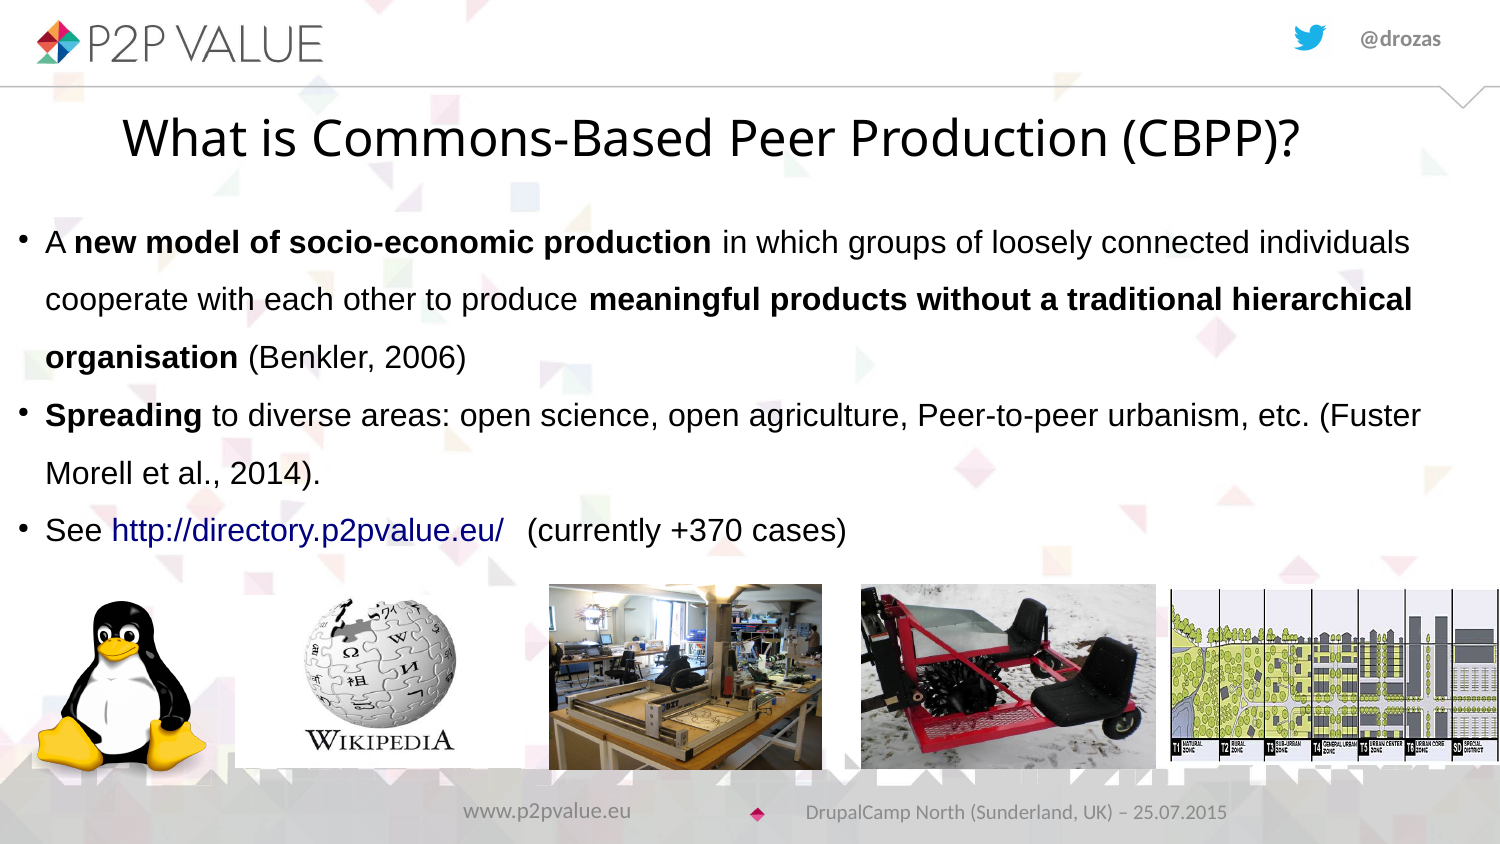

@drozas
# What is Commons-Based Peer Production (CBPP)?
A new model of socio-economic production in which groups of loosely connected individuals cooperate with each other to produce meaningful products without a traditional hierarchical organisation (Benkler, 2006)
Spreading to diverse areas: open science, open agriculture, Peer-to-peer urbanism, etc. (Fuster Morell et al., 2014).
See http://directory.p2pvalue.eu/ (currently +370 cases)
DrupalCamp North (Sunderland, UK) – 25.07.2015
www.p2pvalue.eu